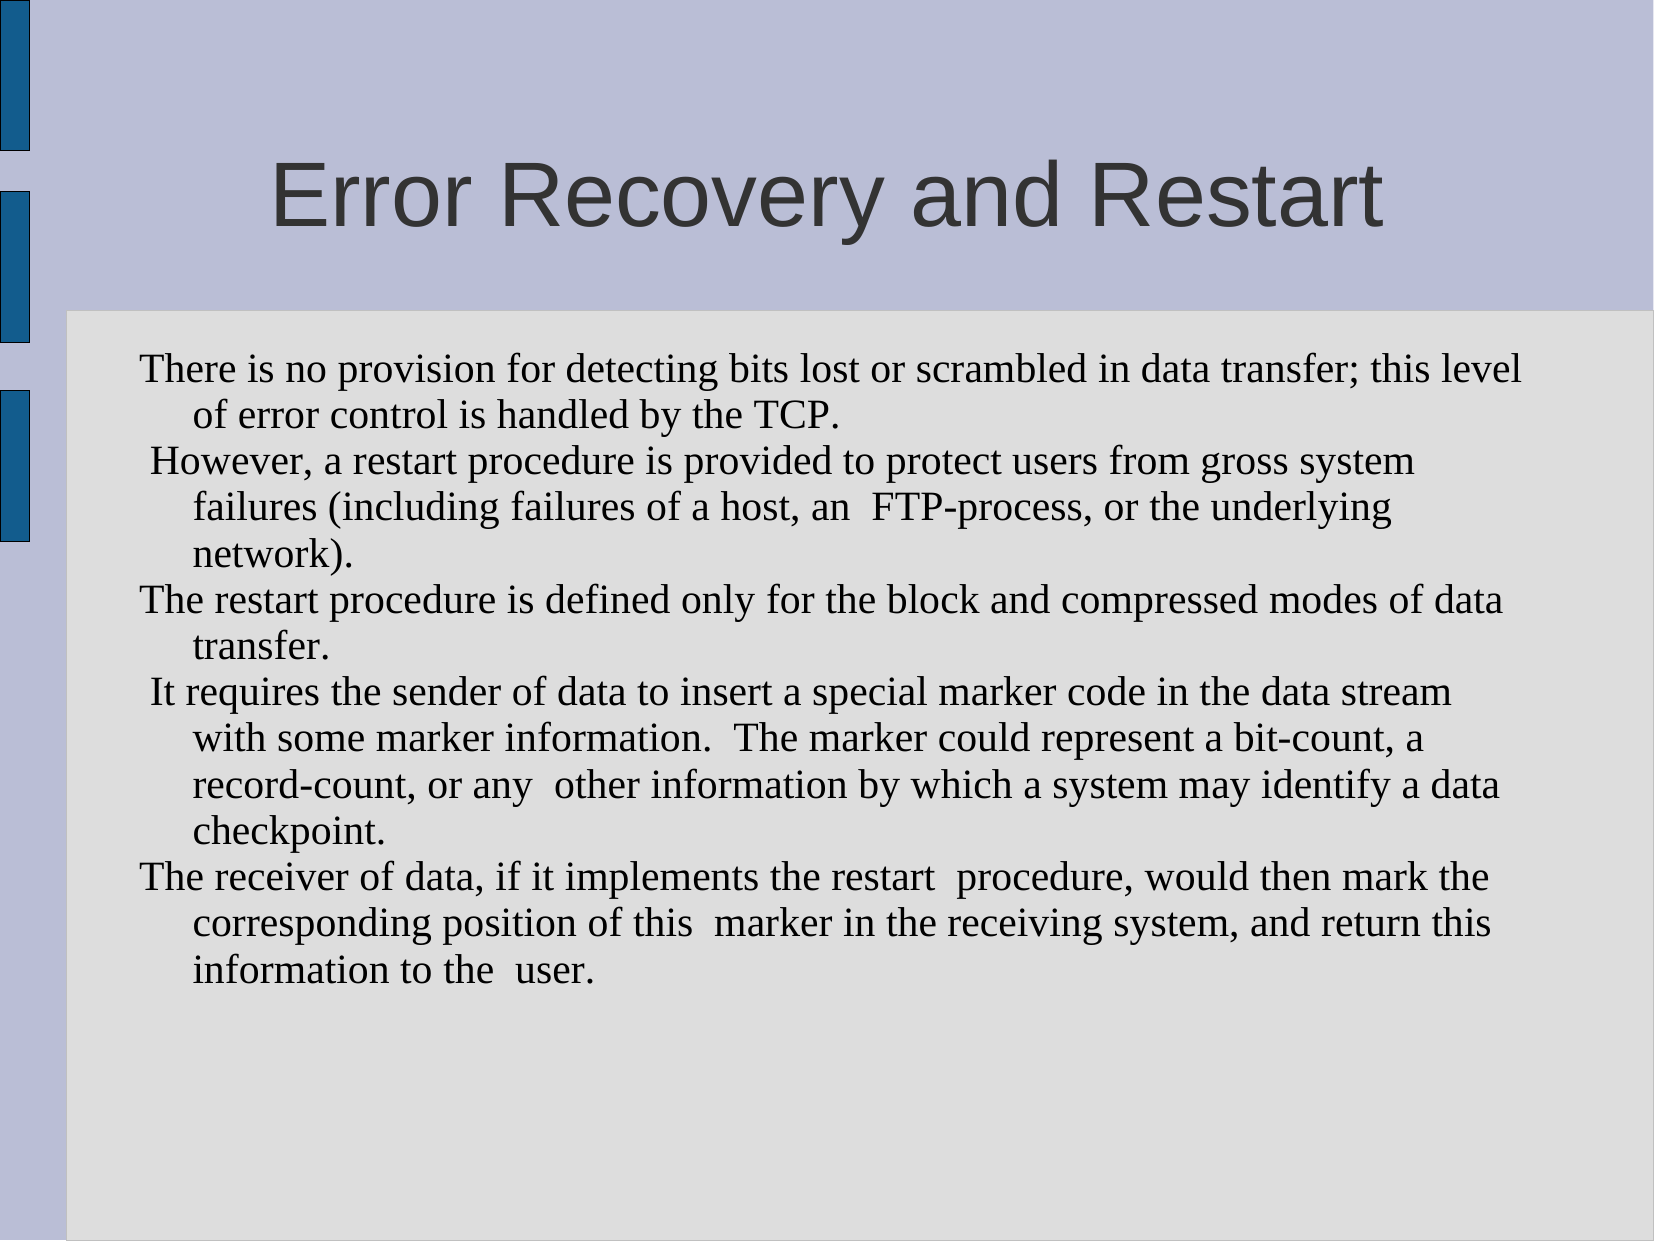

# Error Recovery and Restart
There is no provision for detecting bits lost or scrambled in data transfer; this level of error control is handled by the TCP.
 However, a restart procedure is provided to protect users from gross system failures (including failures of a host, an FTP-process, or the underlying network).
The restart procedure is defined only for the block and compressed modes of data transfer.
 It requires the sender of data to insert a special marker code in the data stream with some marker information. The marker could represent a bit-count, a record-count, or any other information by which a system may identify a data checkpoint.
The receiver of data, if it implements the restart procedure, would then mark the corresponding position of this marker in the receiving system, and return this information to the user.